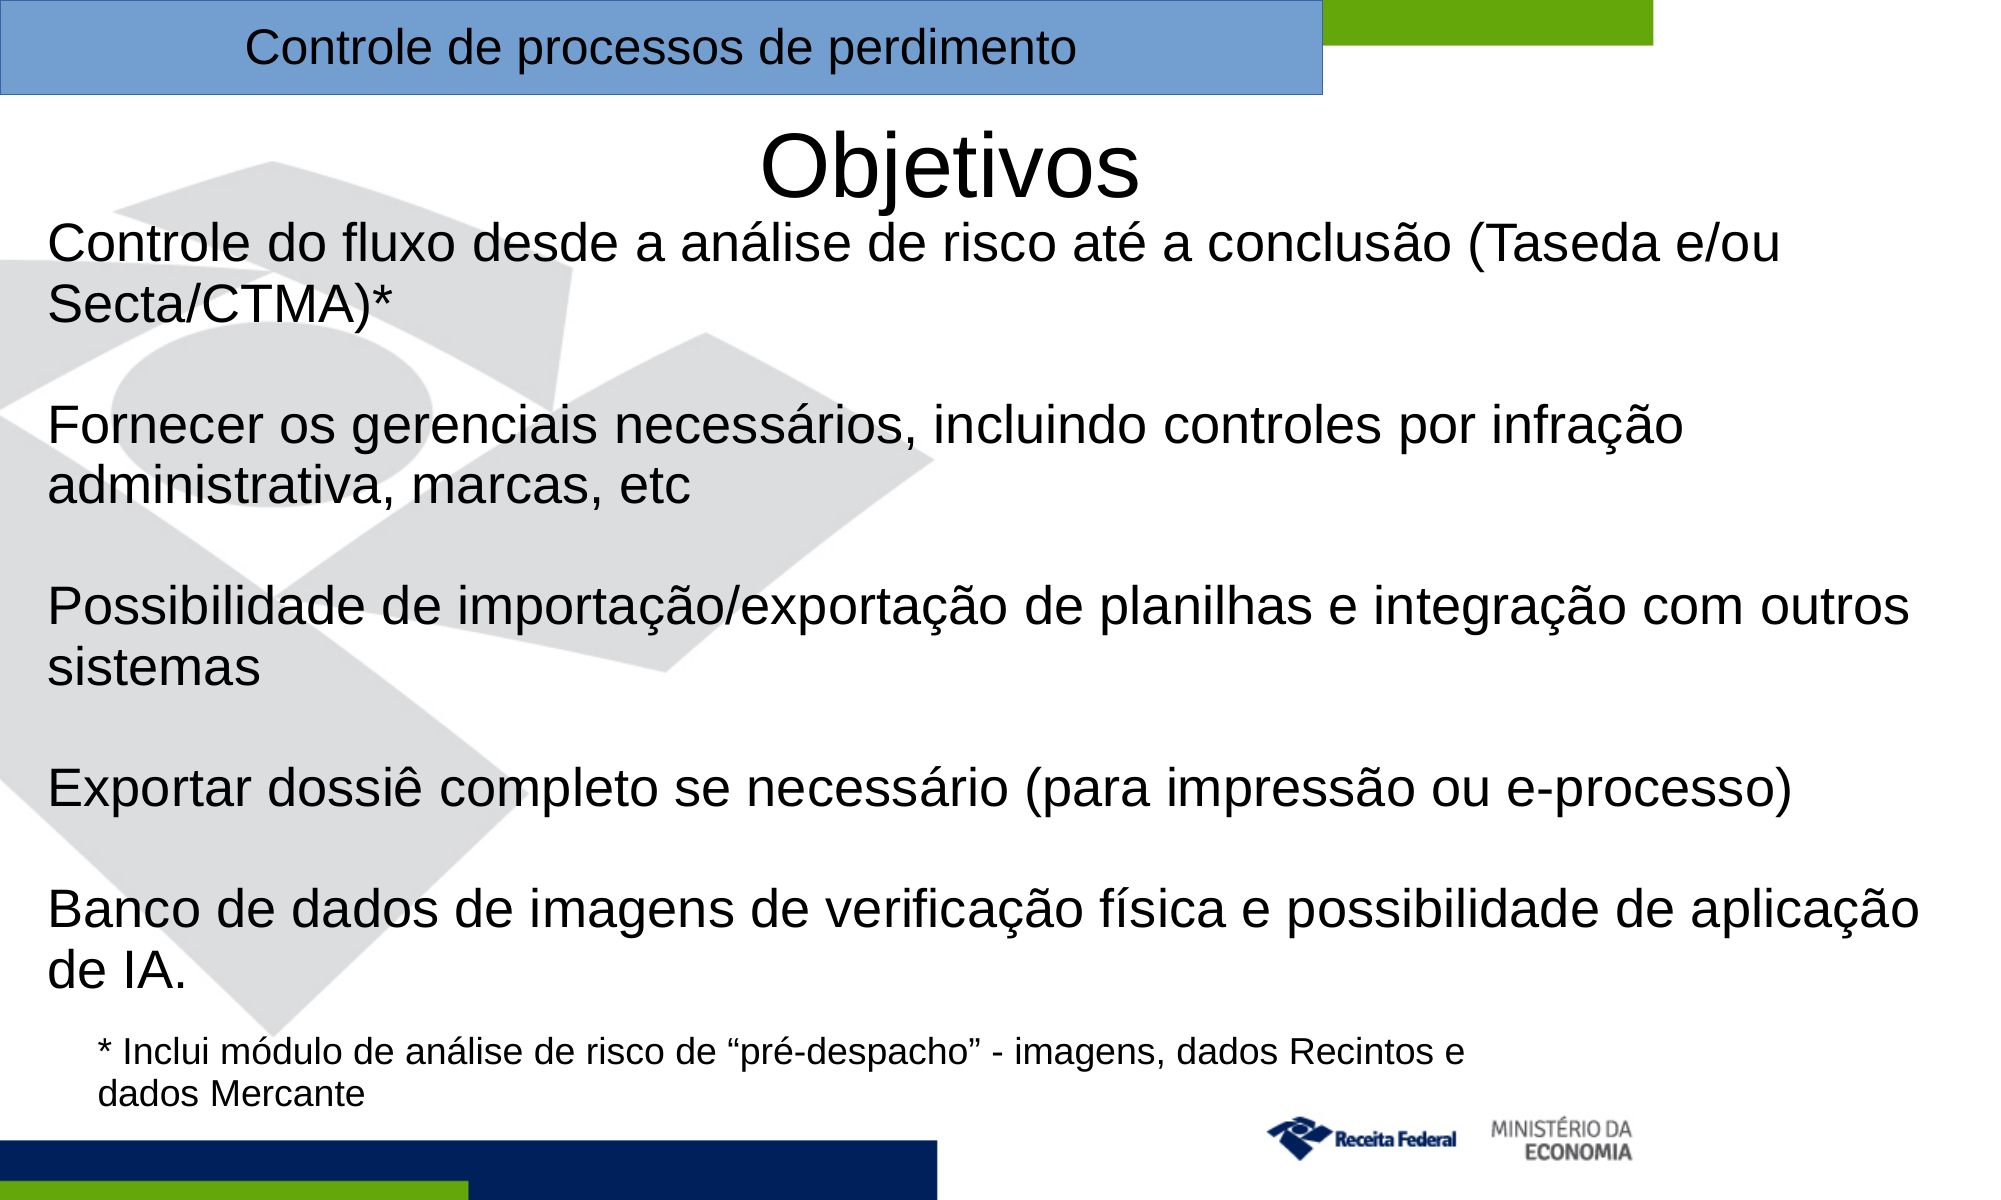

Controle de processos de perdimento
# Objetivos
Controle do fluxo desde a análise de risco até a conclusão (Taseda e/ou Secta/CTMA)*
Fornecer os gerenciais necessários, incluindo controles por infração administrativa, marcas, etc
Possibilidade de importação/exportação de planilhas e integração com outros sistemas
Exportar dossiê completo se necessário (para impressão ou e-processo)
Banco de dados de imagens de verificação física e possibilidade de aplicação de IA.
* Inclui módulo de análise de risco de “pré-despacho” - imagens, dados Recintos e dados Mercante